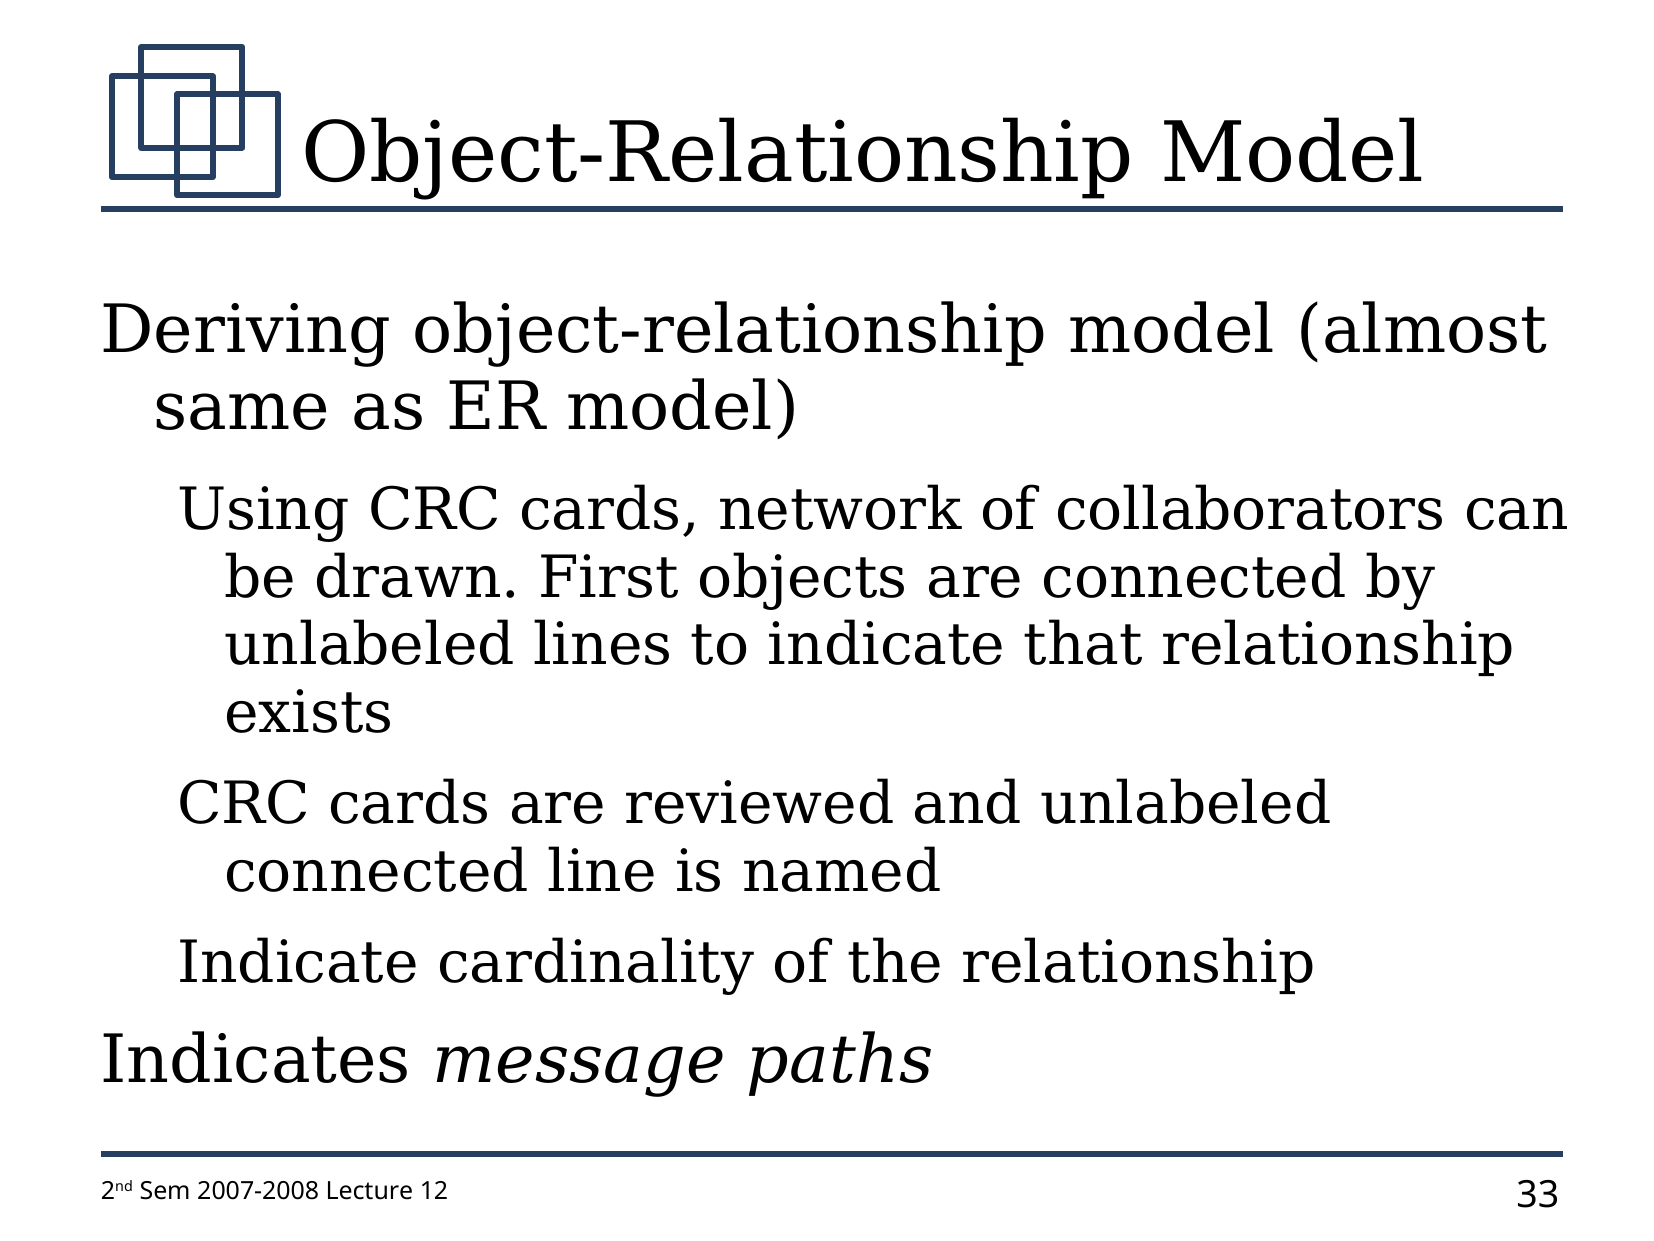

# Object-Relationship Model
Deriving object-relationship model (almost same as ER model)
Using CRC cards, network of collaborators can be drawn. First objects are connected by unlabeled lines to indicate that relationship exists
CRC cards are reviewed and unlabeled connected line is named
Indicate cardinality of the relationship
Indicates message paths